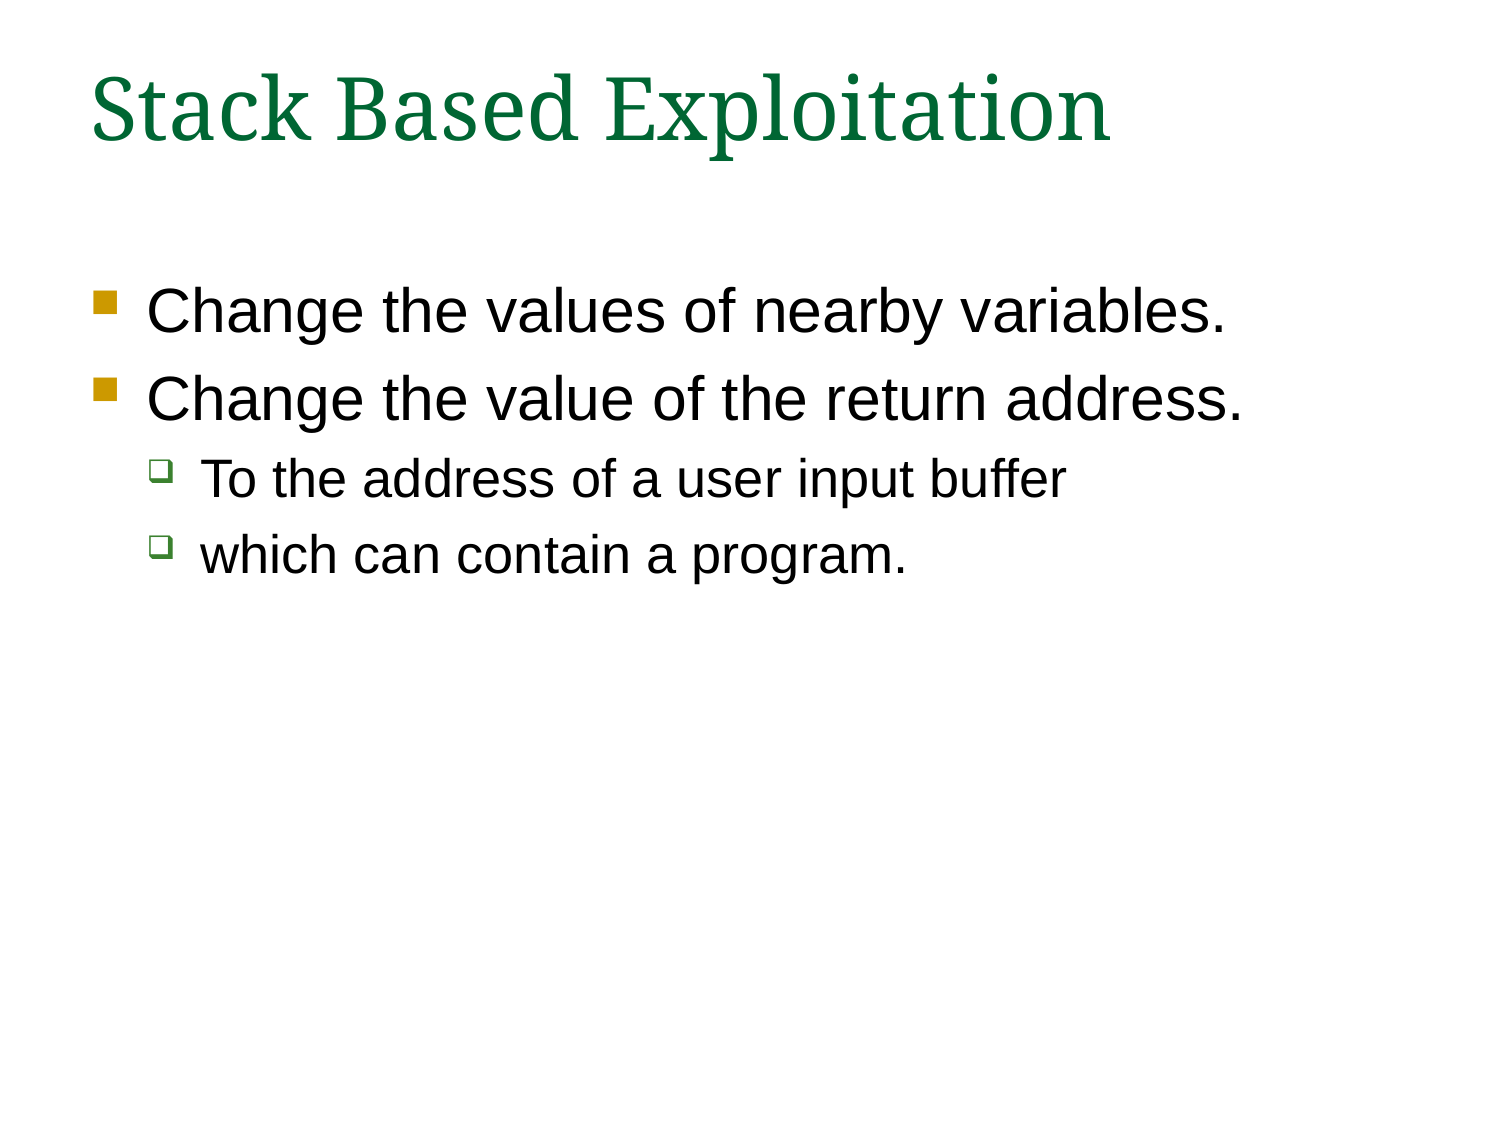

# Stack Based Exploitation
Change the values of nearby variables.
Change the value of the return address.
To the address of a user input buffer
which can contain a program.